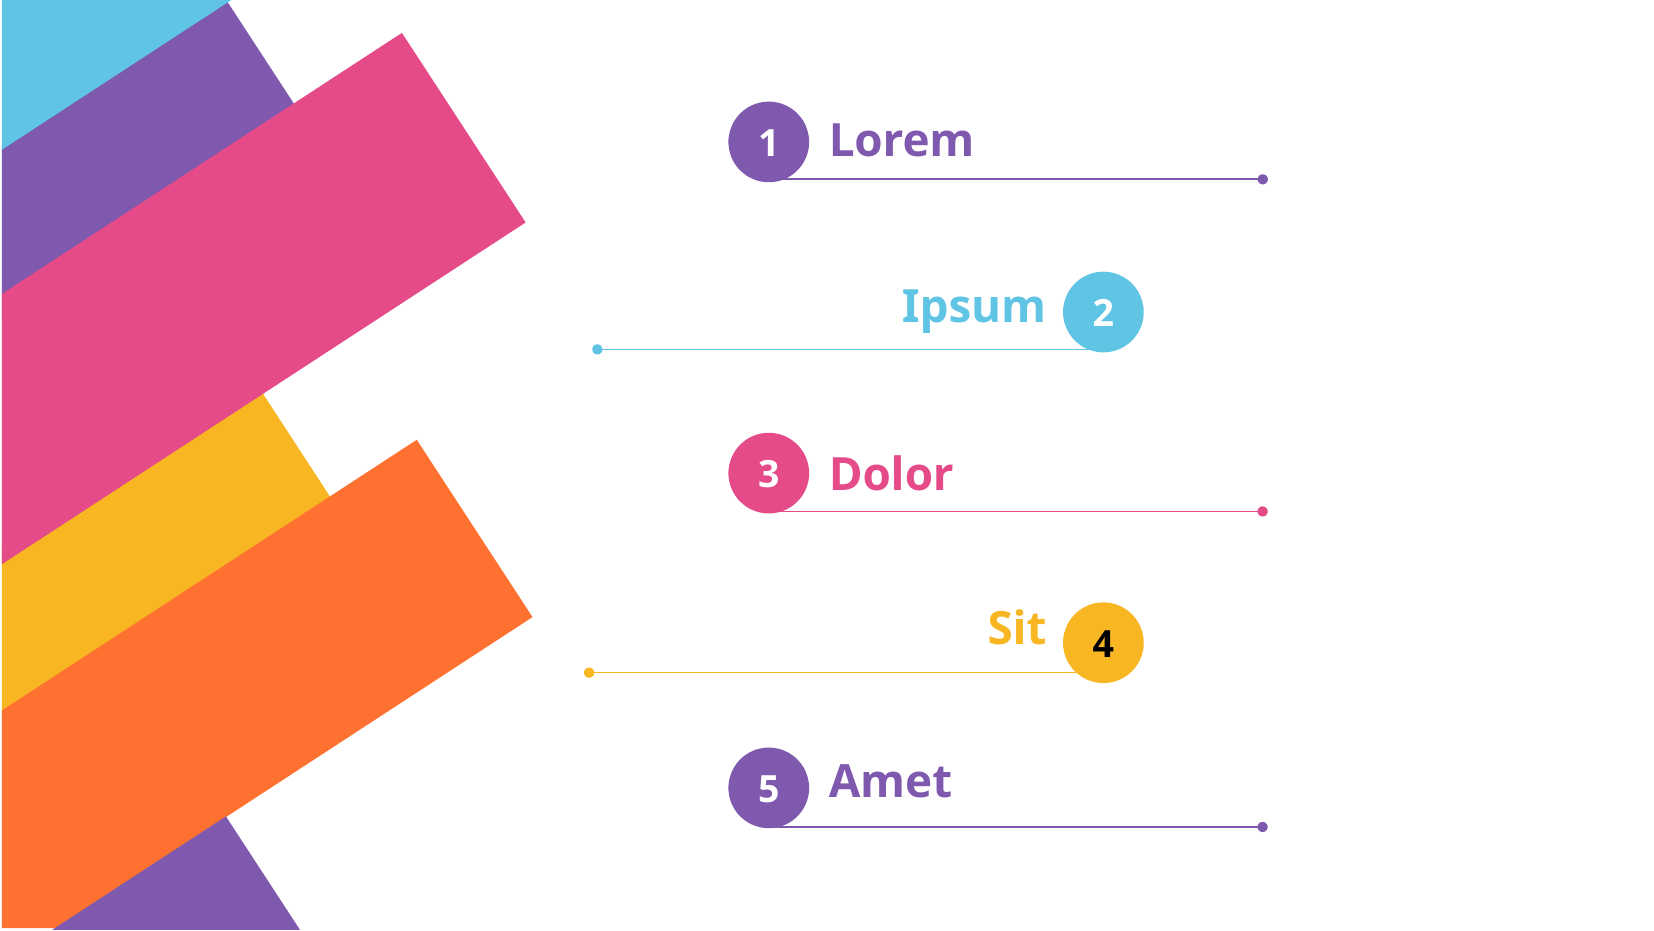

# Lorem
1
Ipsum
2
Dolor
3
Sit
4
Amet
5